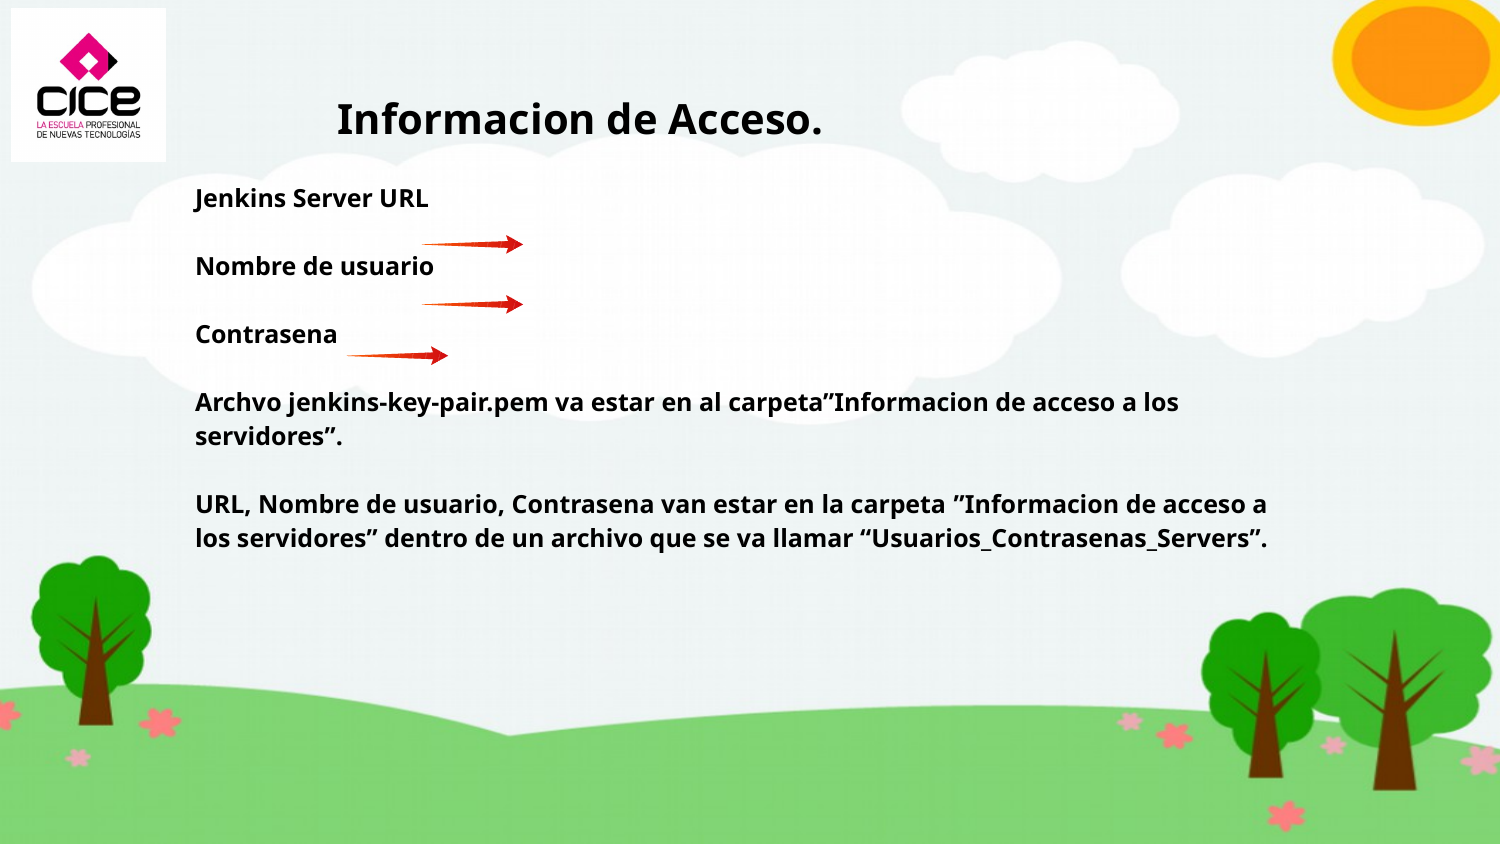

# Informacion de Acceso. Jenkins Server URL Nombre de usuario Contrasena Archvo jenkins-key-pair.pem va estar en al carpeta”Informacion de acceso a los servidores”. URL, Nombre de usuario, Contrasena van estar en la carpeta ”Informacion de acceso a los servidores” dentro de un archivo que se va llamar “Usuarios_Contrasenas_Servers”.